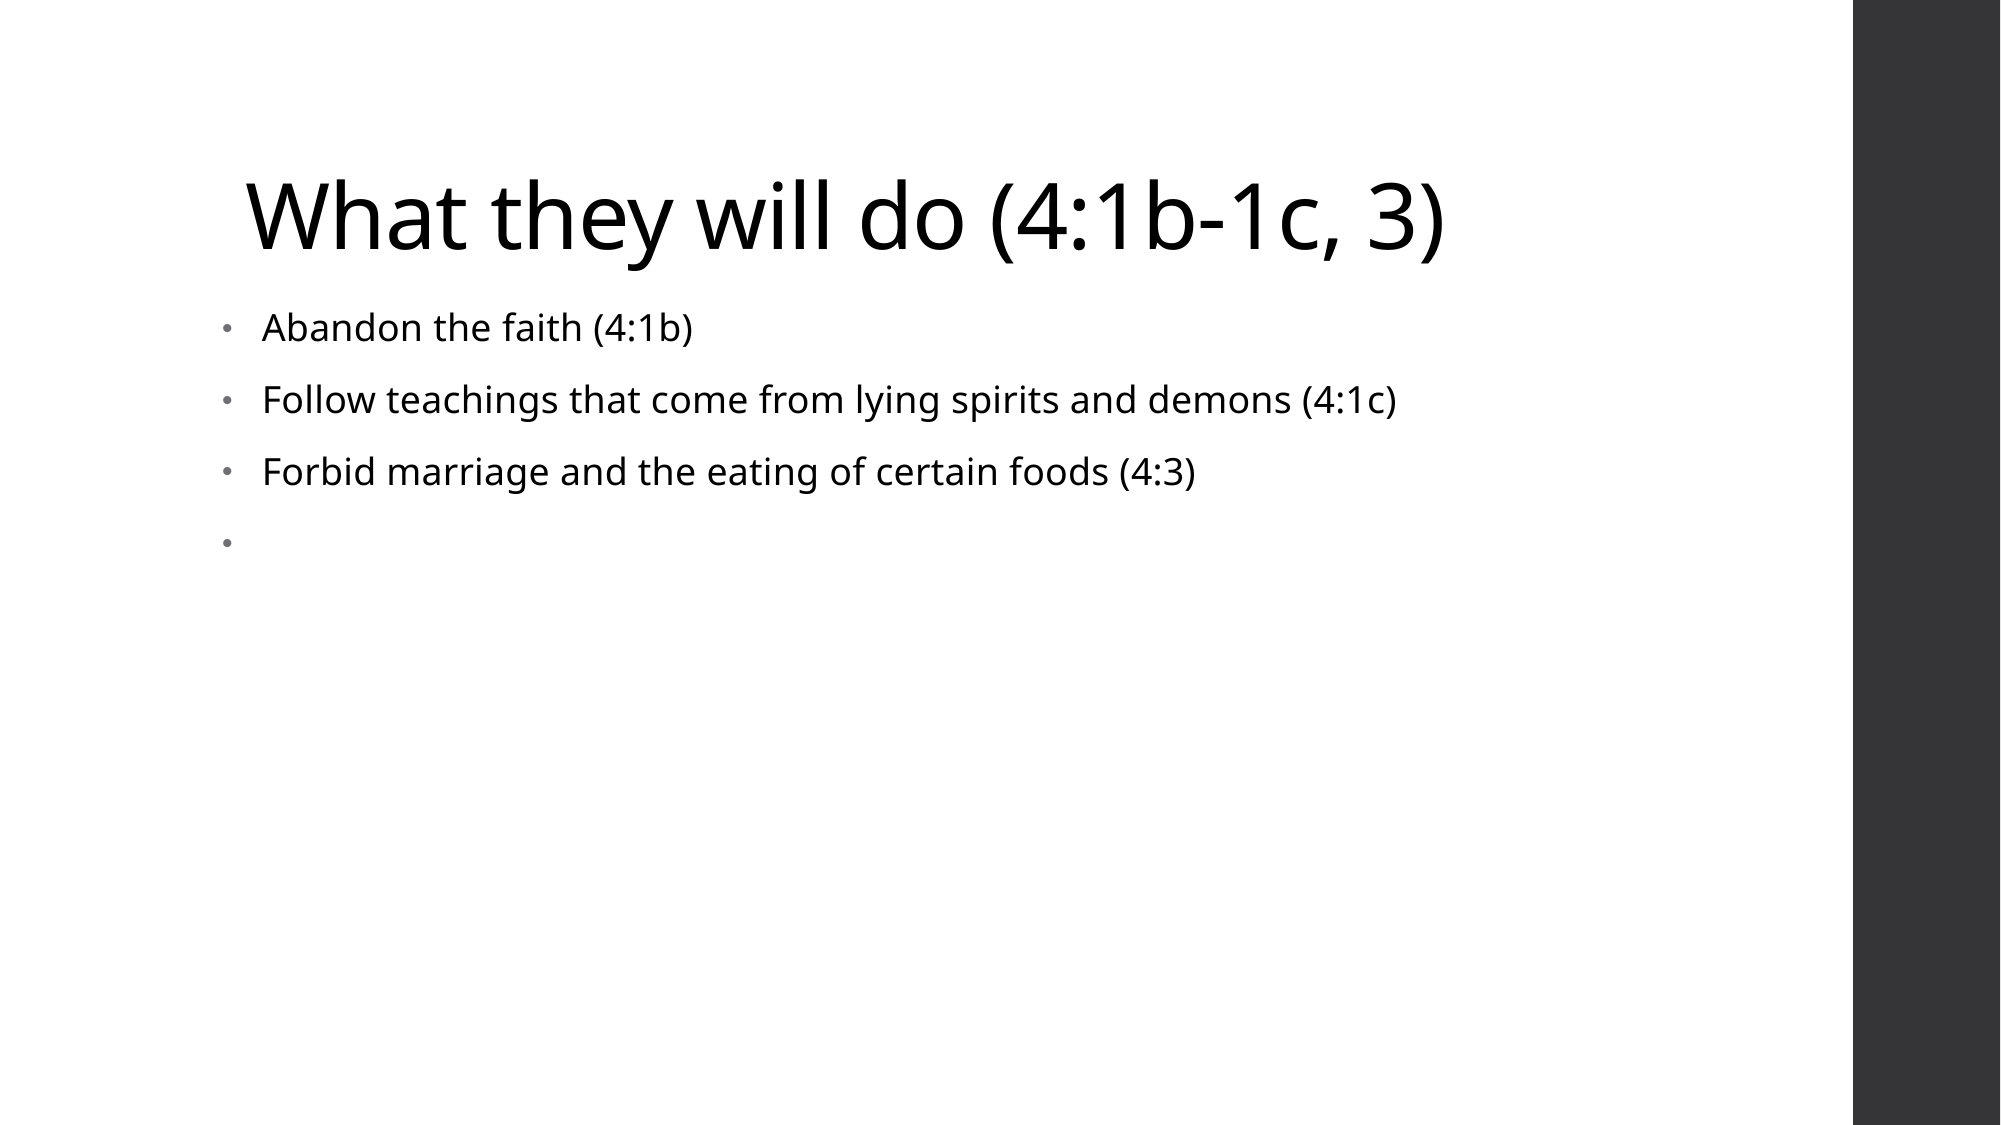

# What they will do (4:1b-1c, 3)
 Abandon the faith (4:1b)
 Follow teachings that come from lying spirits and demons (4:1c)
 Forbid marriage and the eating of certain foods (4:3)